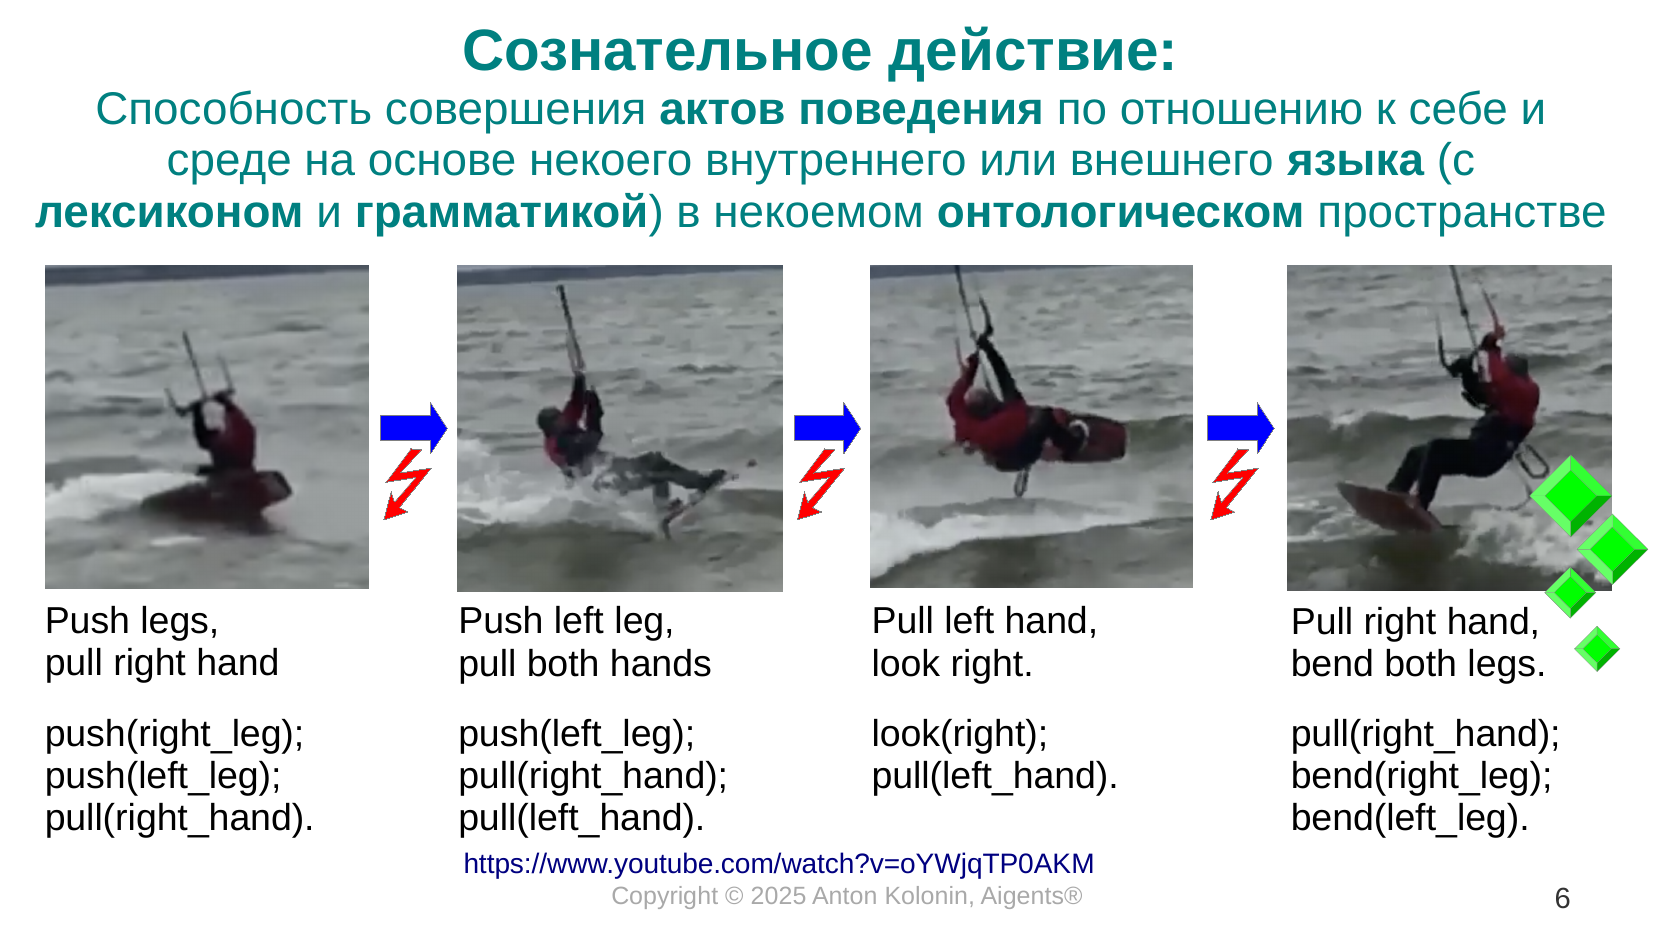

Сознательное действие:
Способность совершения актов поведения по отношению к себе и среде на основе некоего внутреннего или внешнего языка (с лексиконом и грамматикой) в некоемом онтологическом пространстве
Push legs,
pull right hand
Push left leg,
pull both hands
Pull left hand,
look right.
Pull right hand,
bend both legs.
push(right_leg);
push(left_leg);
pull(right_hand).
push(left_leg);
pull(right_hand);
pull(left_hand).
look(right);
pull(left_hand).
pull(right_hand);
bend(right_leg);
bend(left_leg).
https://www.youtube.com/watch?v=oYWjqTP0AKM
Copyright © 2025 Anton Kolonin, Aigents®
6